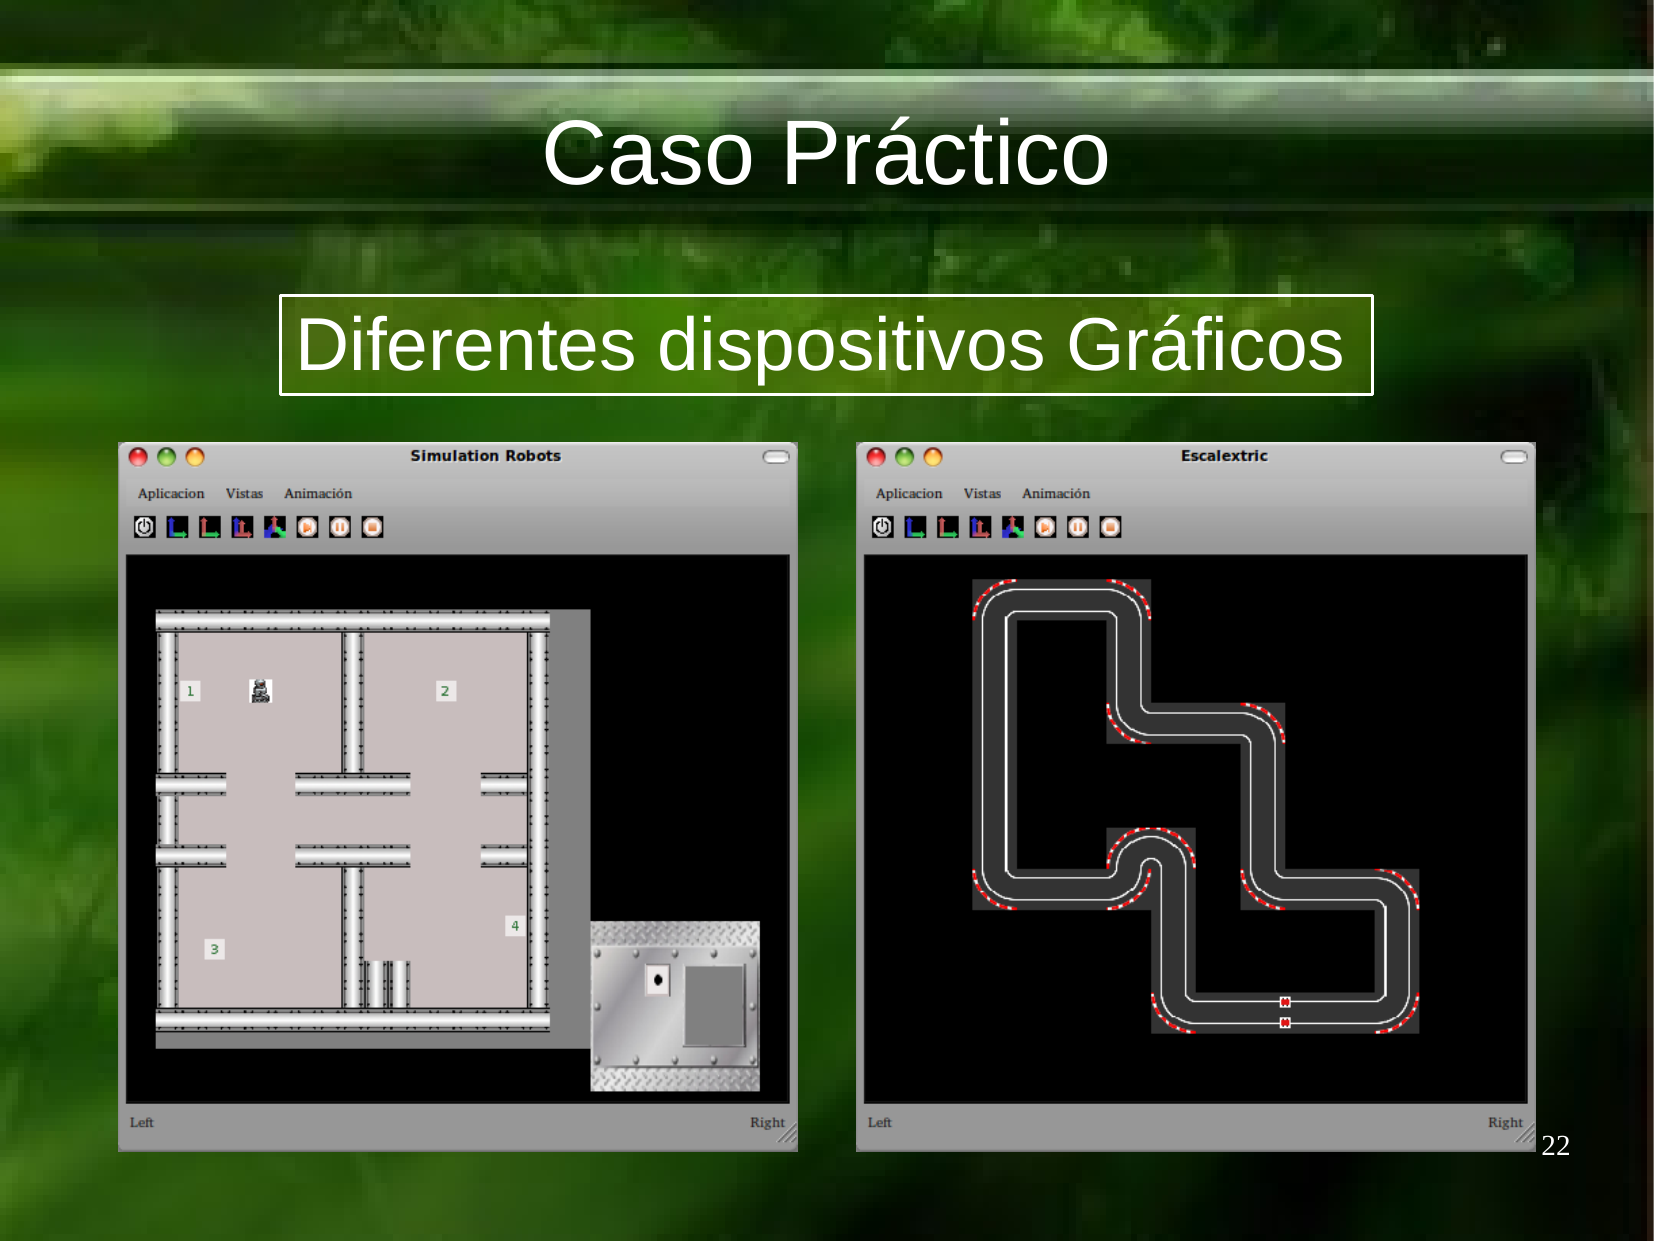

# Caso Práctico
Diferentes dispositivos Gráficos
22